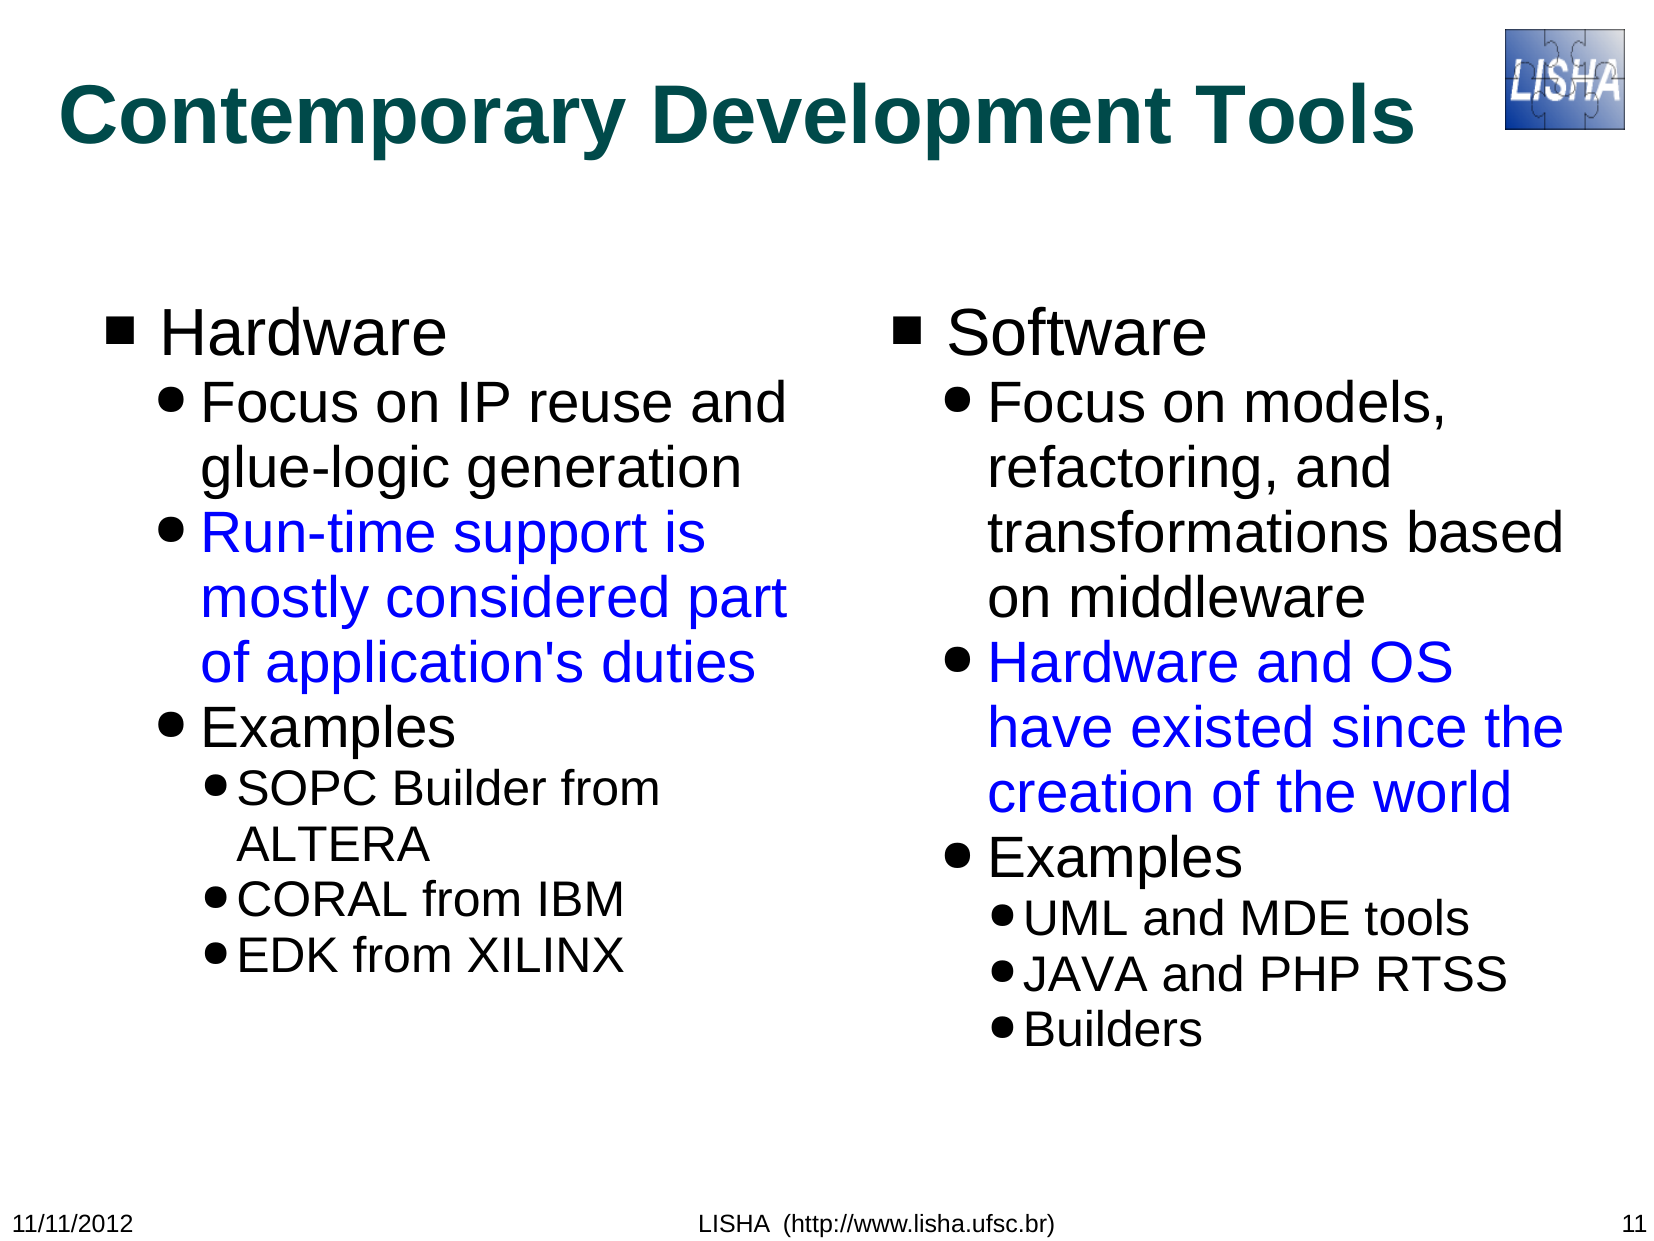

# Contemporary Development Tools
Hardware
Focus on IP reuse and glue-logic generation
Run-time support is mostly considered part of application's duties
Examples
SOPC Builder from ALTERA
CORAL from IBM
EDK from XILINX
Software
Focus on models, refactoring, and transformations based on middleware
Hardware and OS have existed since the creation of the world
Examples
UML and MDE tools
JAVA and PHP RTSS
Builders